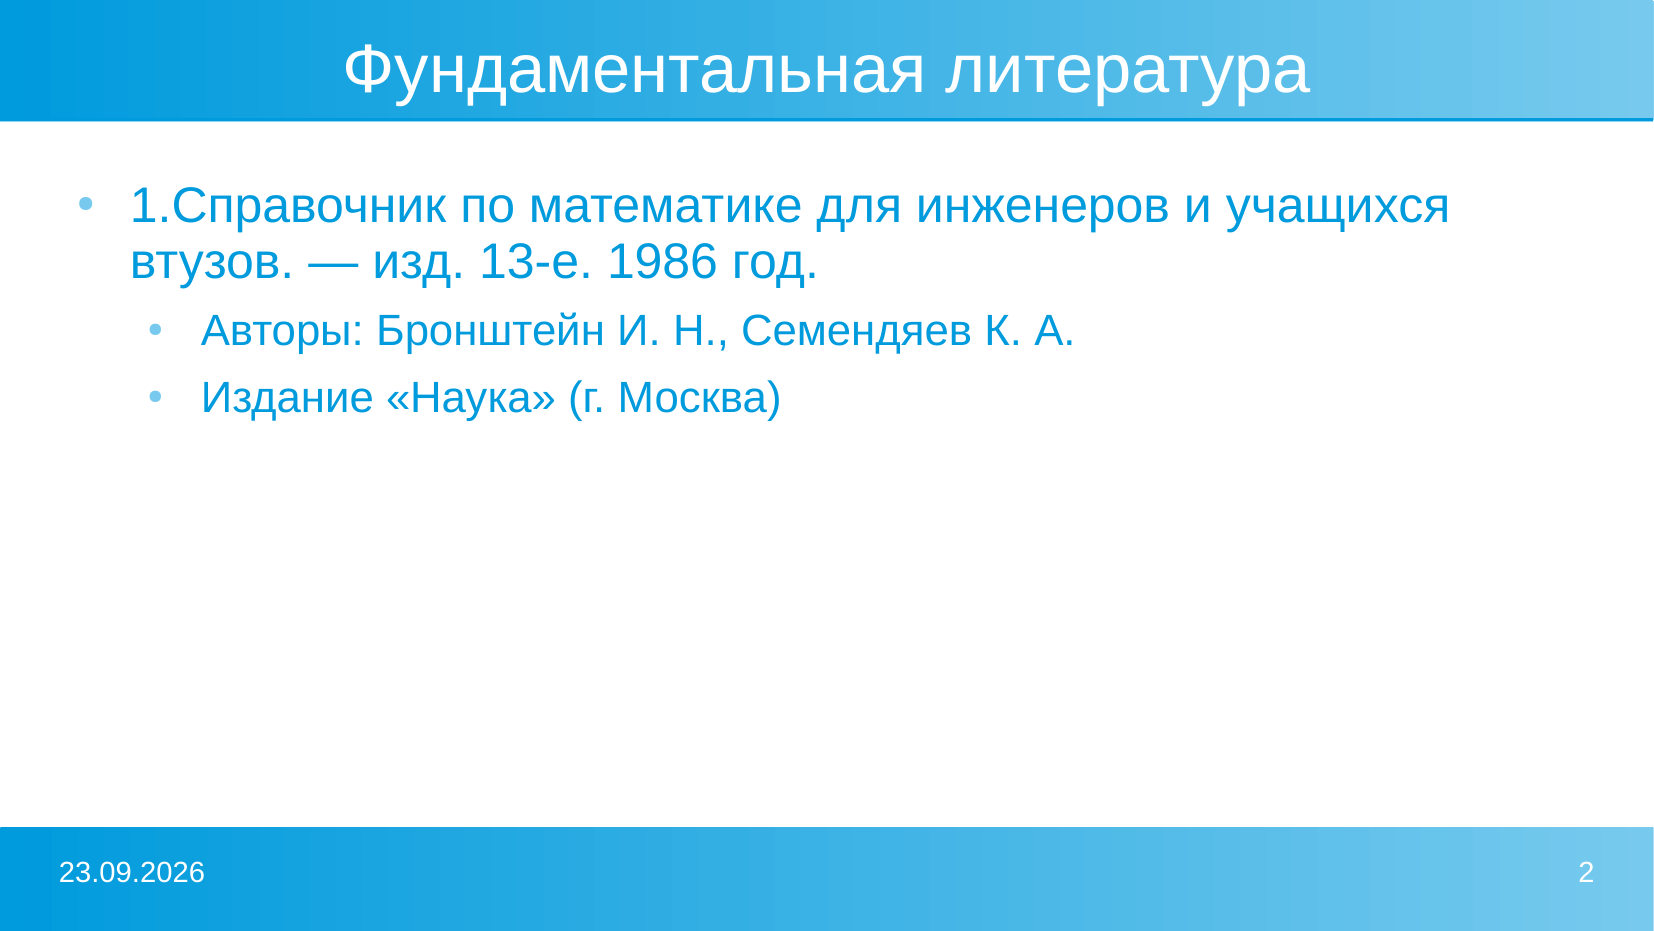

# Фундаментальная литература
1.Справочник по математике для инженеров и учащихся втузов. — изд. 13-е. 1986 год.
Авторы: Бронштейн И. Н., Семендяев К. А.
Издание «Наука» (г. Москва)
2